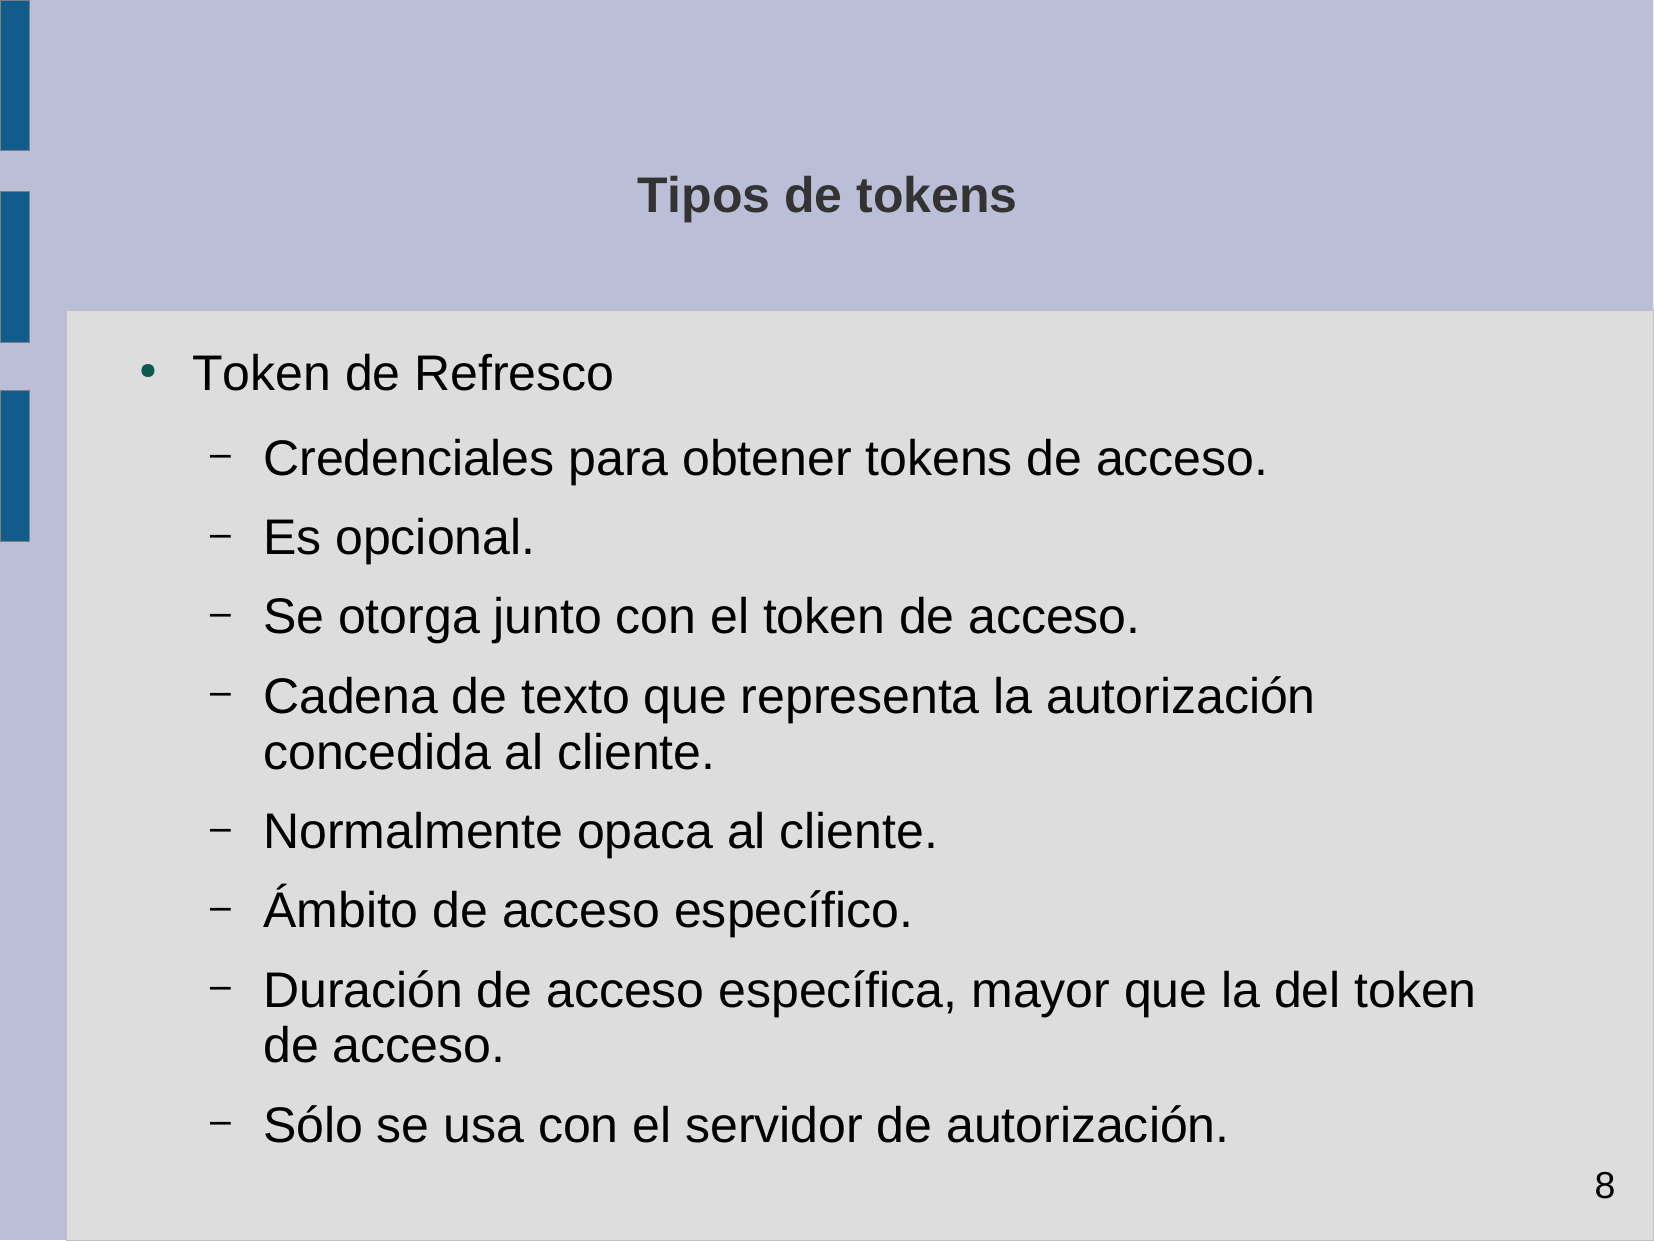

# Tipos de tokens
Token de Refresco
Credenciales para obtener tokens de acceso.
Es opcional.
Se otorga junto con el token de acceso.
Cadena de texto que representa la autorización concedida al cliente.
Normalmente opaca al cliente.
Ámbito de acceso específico.
Duración de acceso específica, mayor que la del token de acceso.
Sólo se usa con el servidor de autorización.